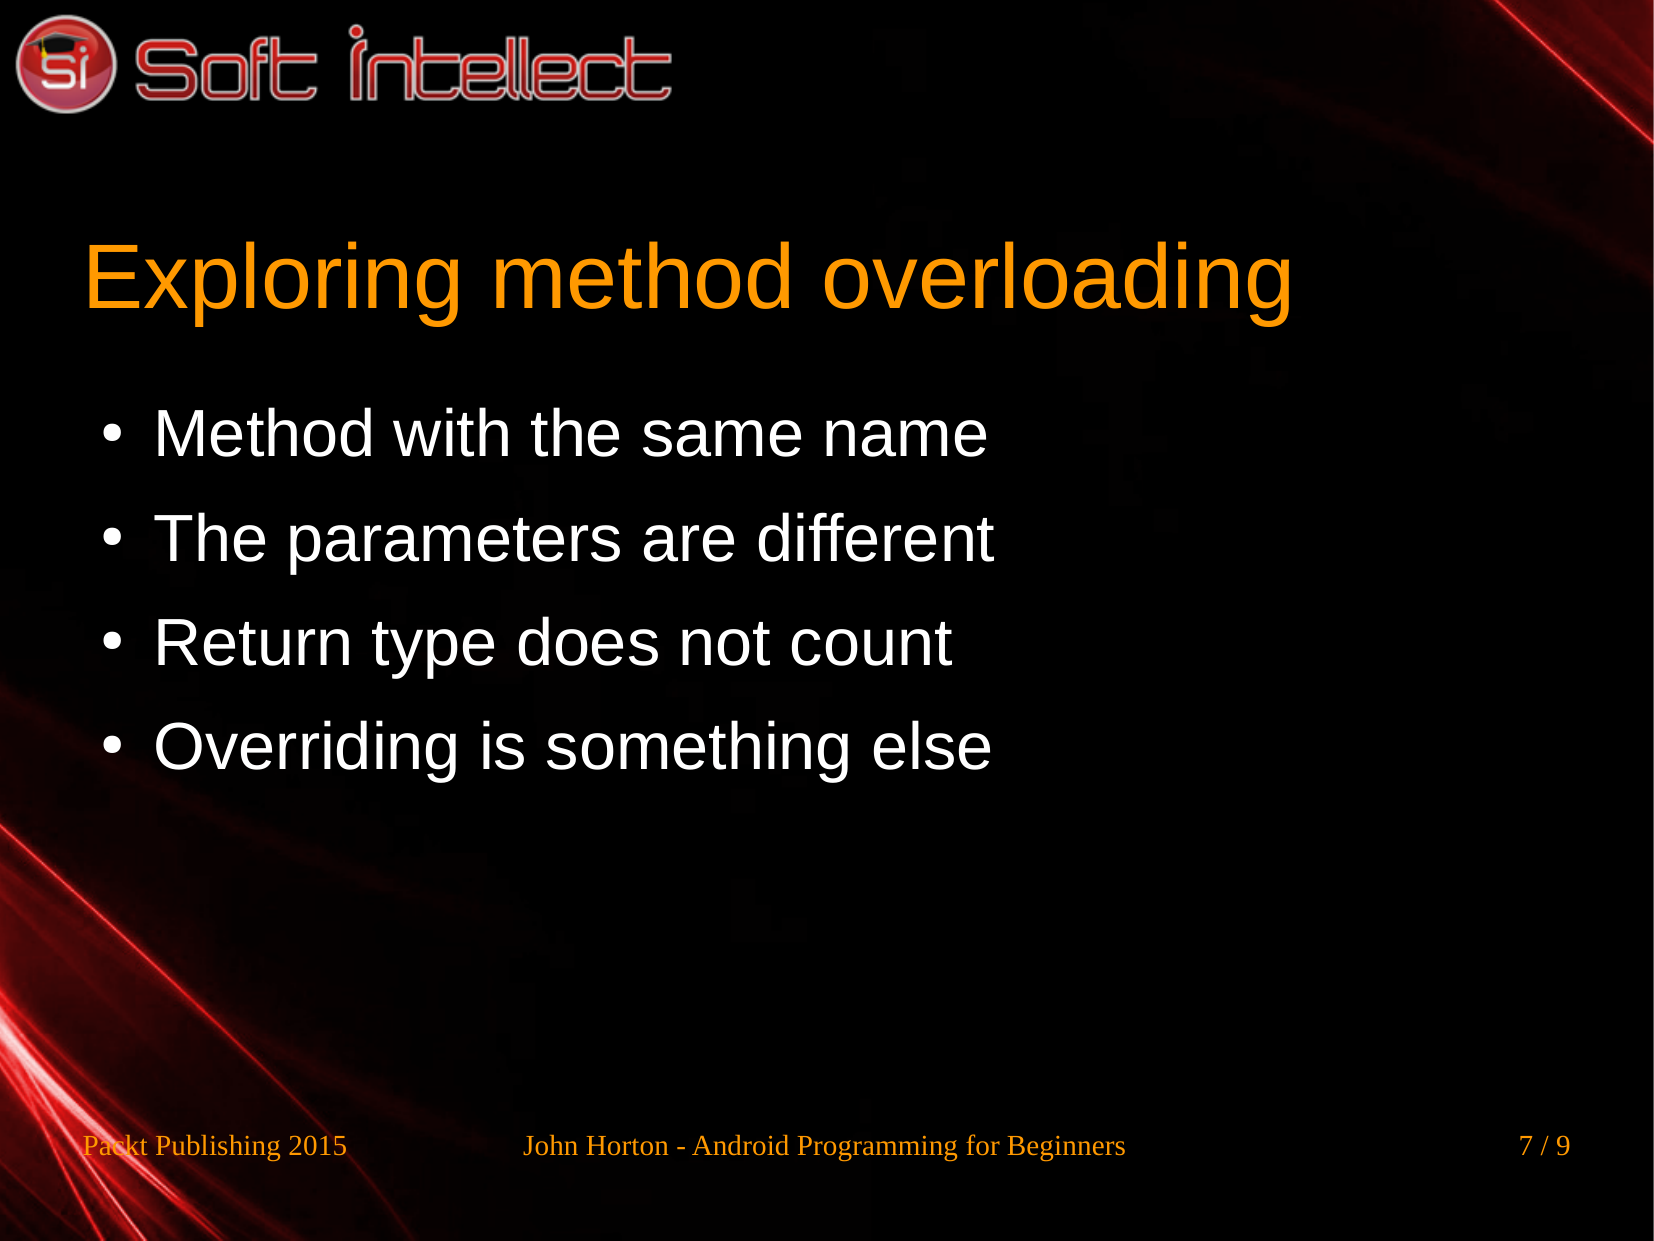

# Exploring method overloading
Method with the same name
The parameters are different
Return type does not count
Overriding is something else
Packt Publishing 2015
John Horton - Android Programming for Beginners
7